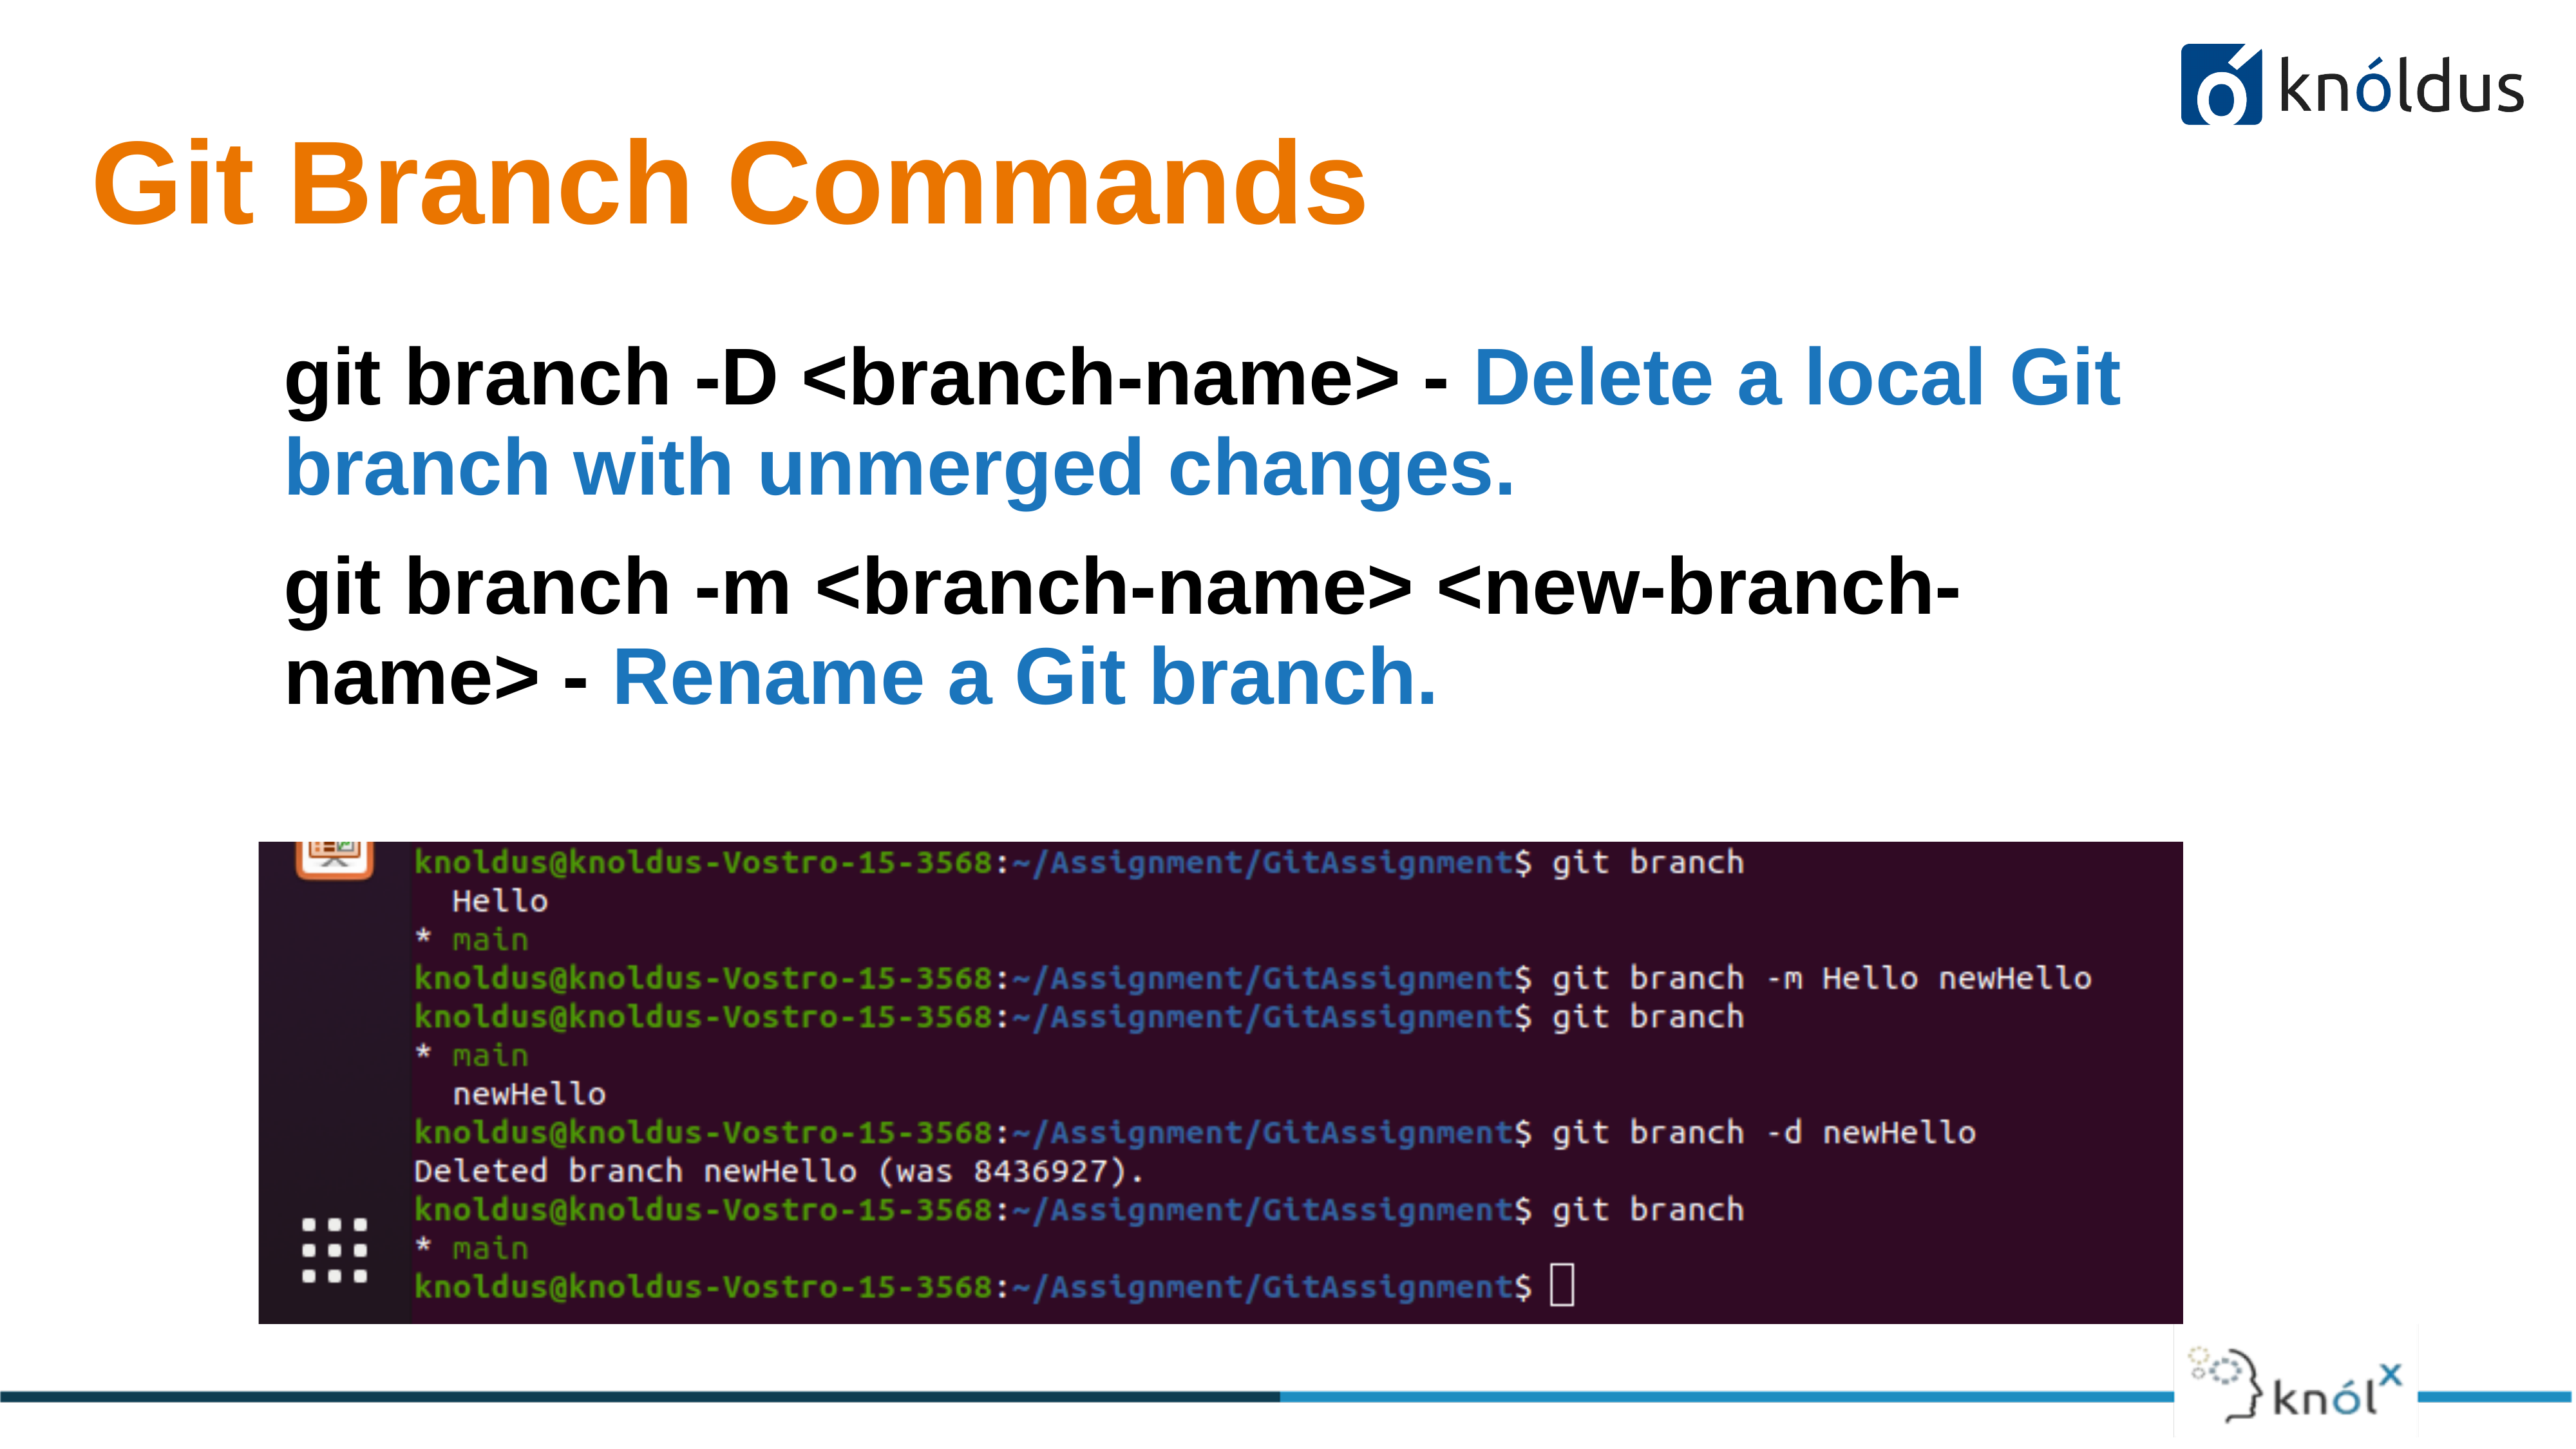

# Git Branch Commands
git branch -D <branch-name> - Delete a local Git branch with unmerged changes.
git branch -m <branch-name> <new-branch-name> - Rename a Git branch.